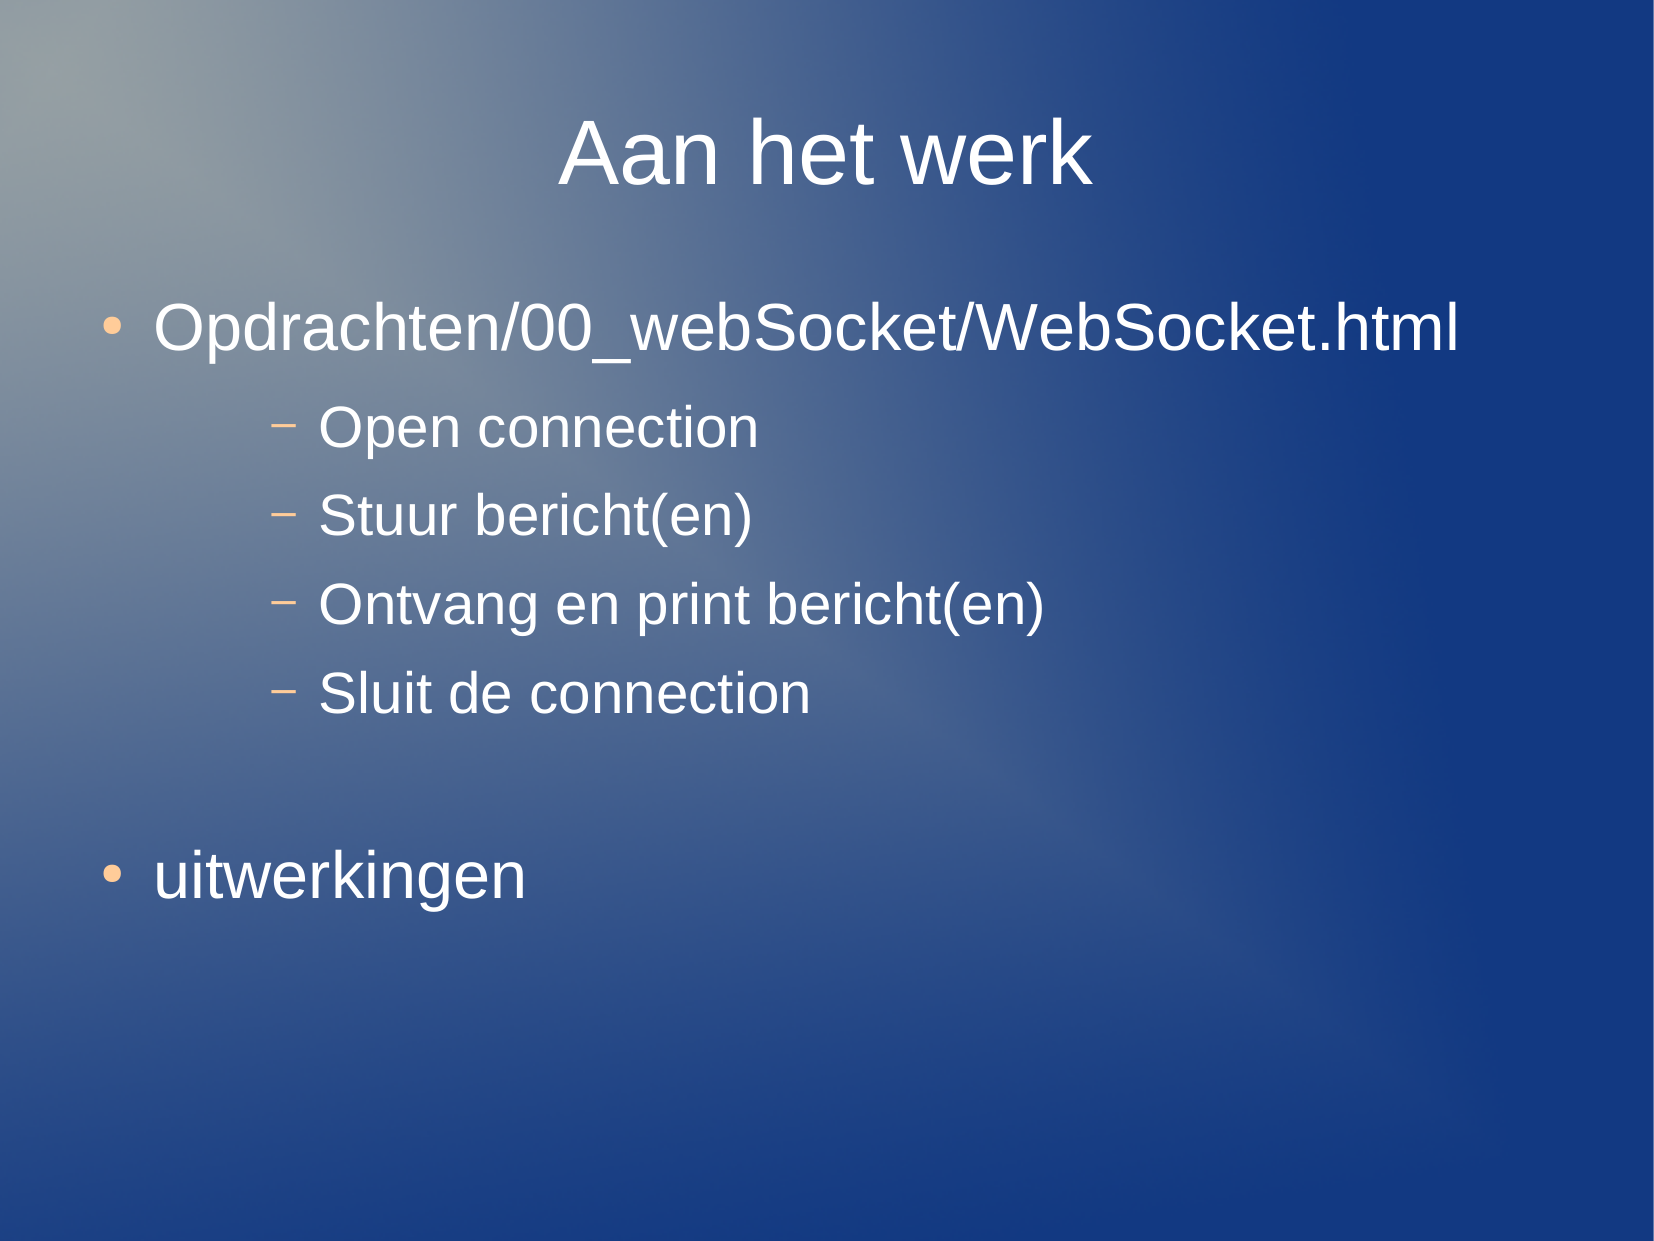

# Aan het werk
Opdrachten/00_webSocket/WebSocket.html
Open connection
Stuur bericht(en)
Ontvang en print bericht(en)
Sluit de connection
uitwerkingen